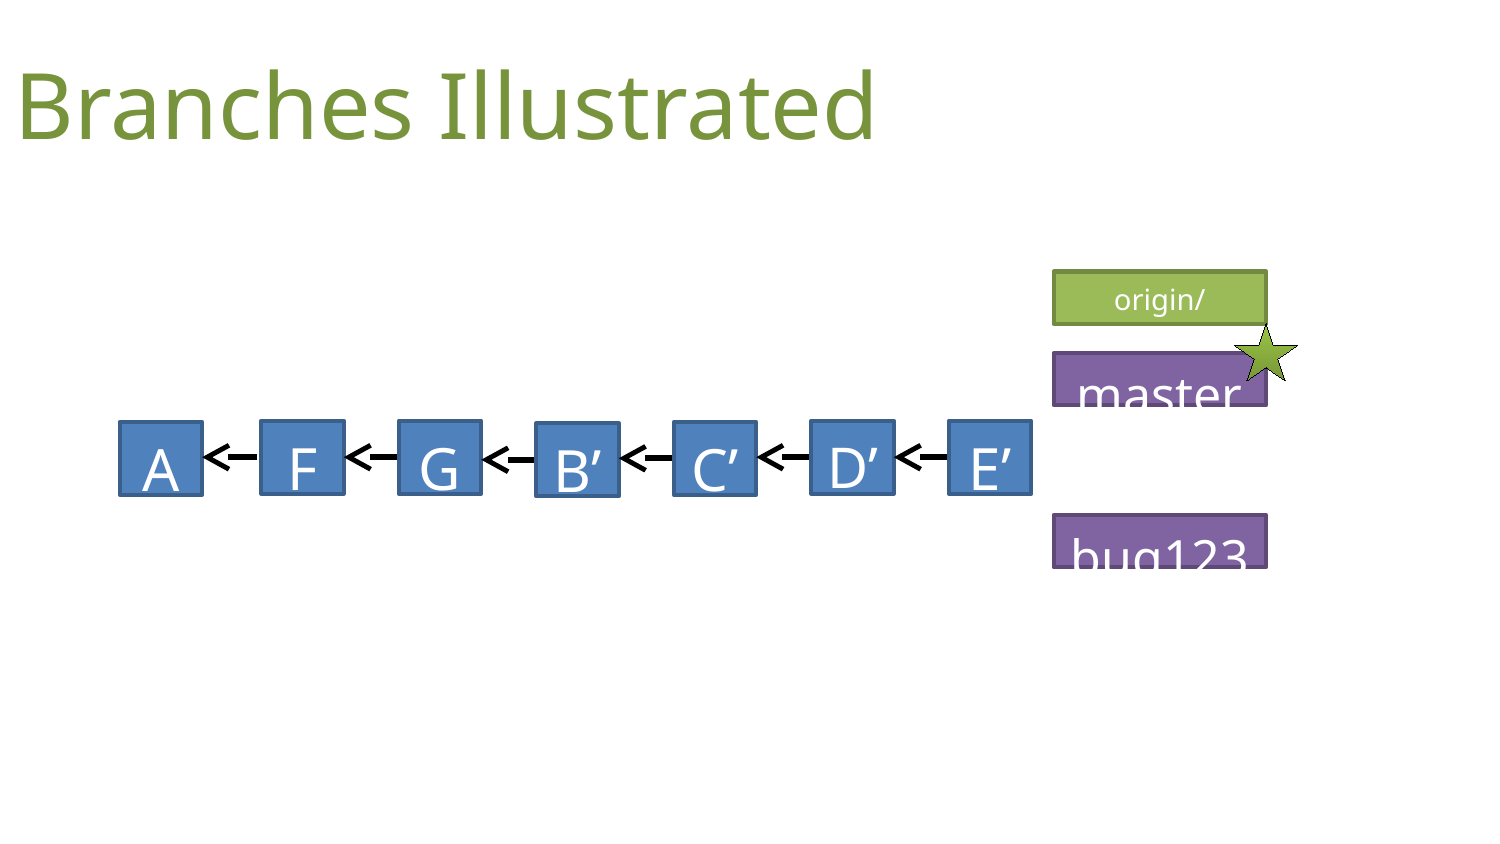

# Branches Illustrated
origin/master
master
F
G
D’
E’
A
C’
B’
bug123